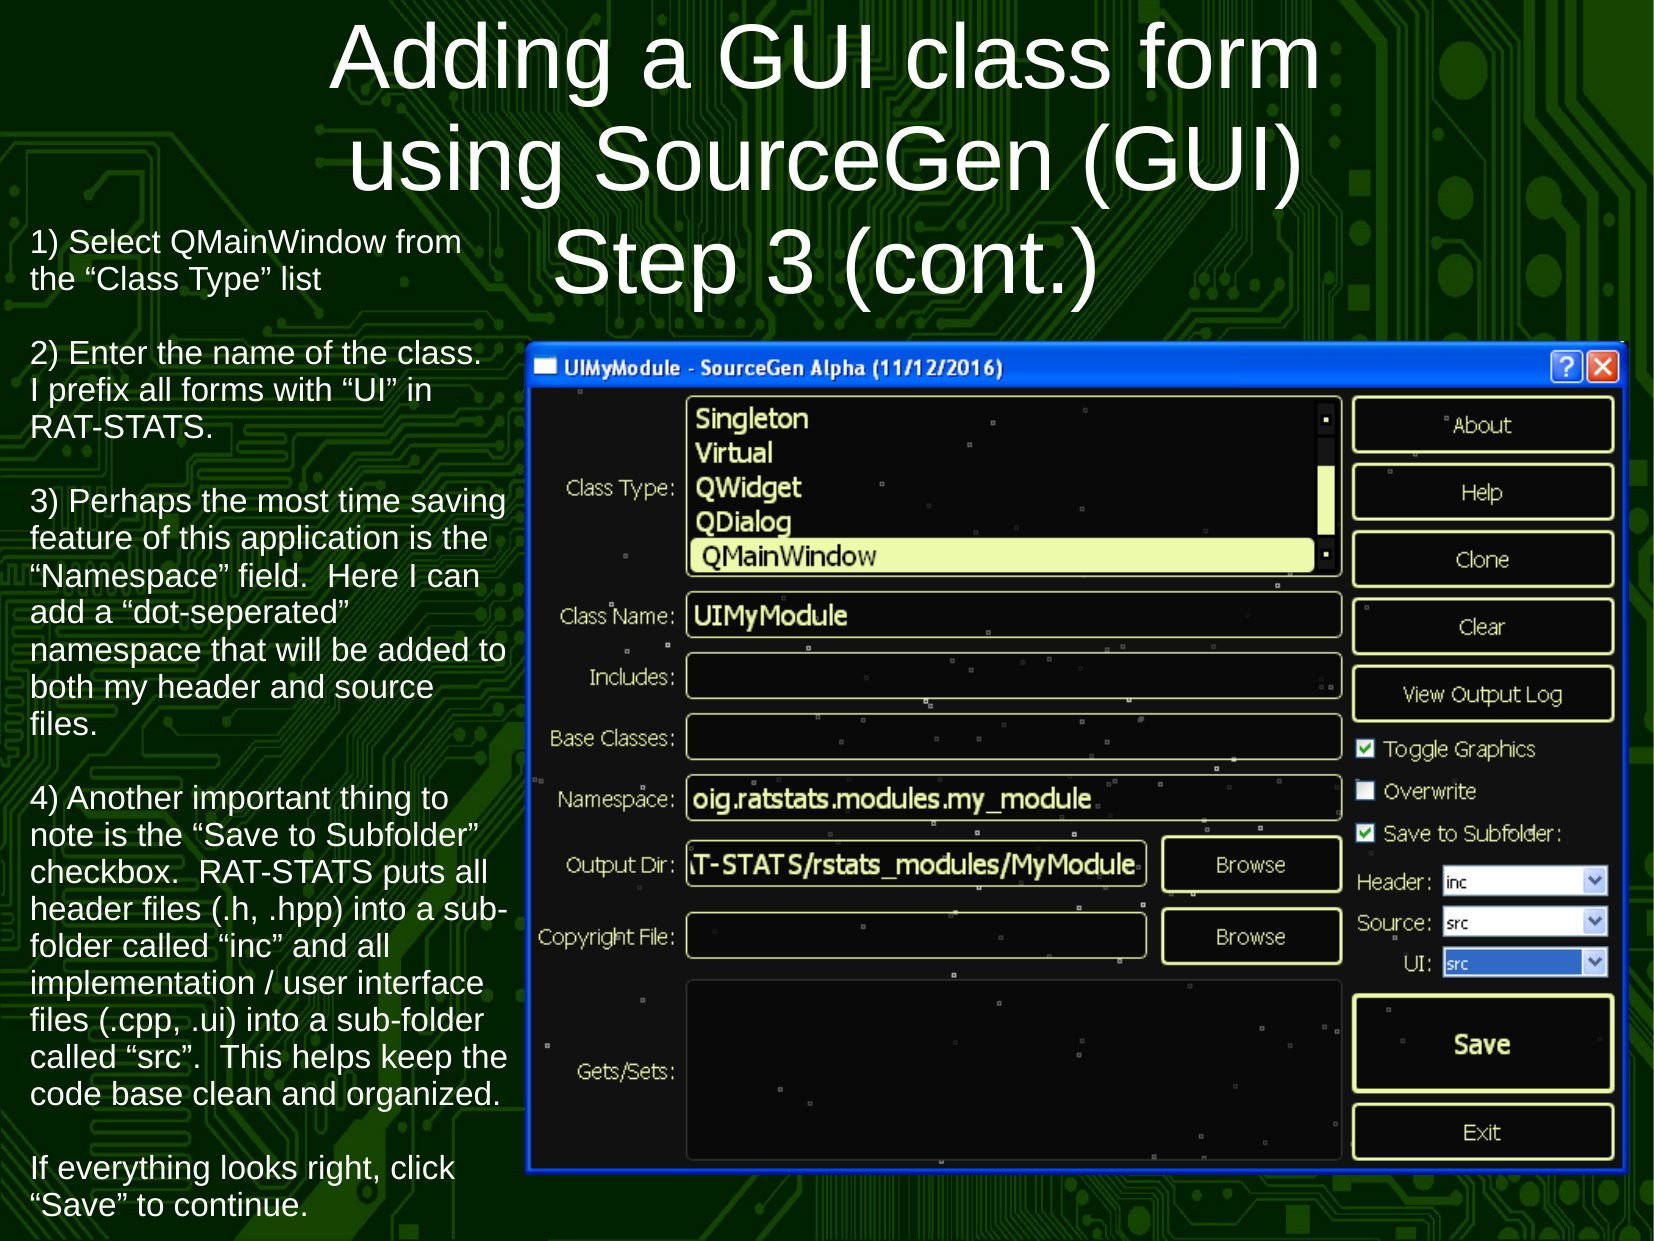

# Adding a GUI class form using SourceGen (GUI) Step 3 (cont.)
1) Select QMainWindow from the “Class Type” list
2) Enter the name of the class. I prefix all forms with “UI” in RAT-STATS.
3) Perhaps the most time saving feature of this application is the “Namespace” field. Here I can add a “dot-seperated” namespace that will be added to both my header and source files.
4) Another important thing to note is the “Save to Subfolder” checkbox. RAT-STATS puts all header files (.h, .hpp) into a sub-folder called “inc” and all implementation / user interface files (.cpp, .ui) into a sub-folder called “src”. This helps keep the code base clean and organized.
If everything looks right, click “Save” to continue.